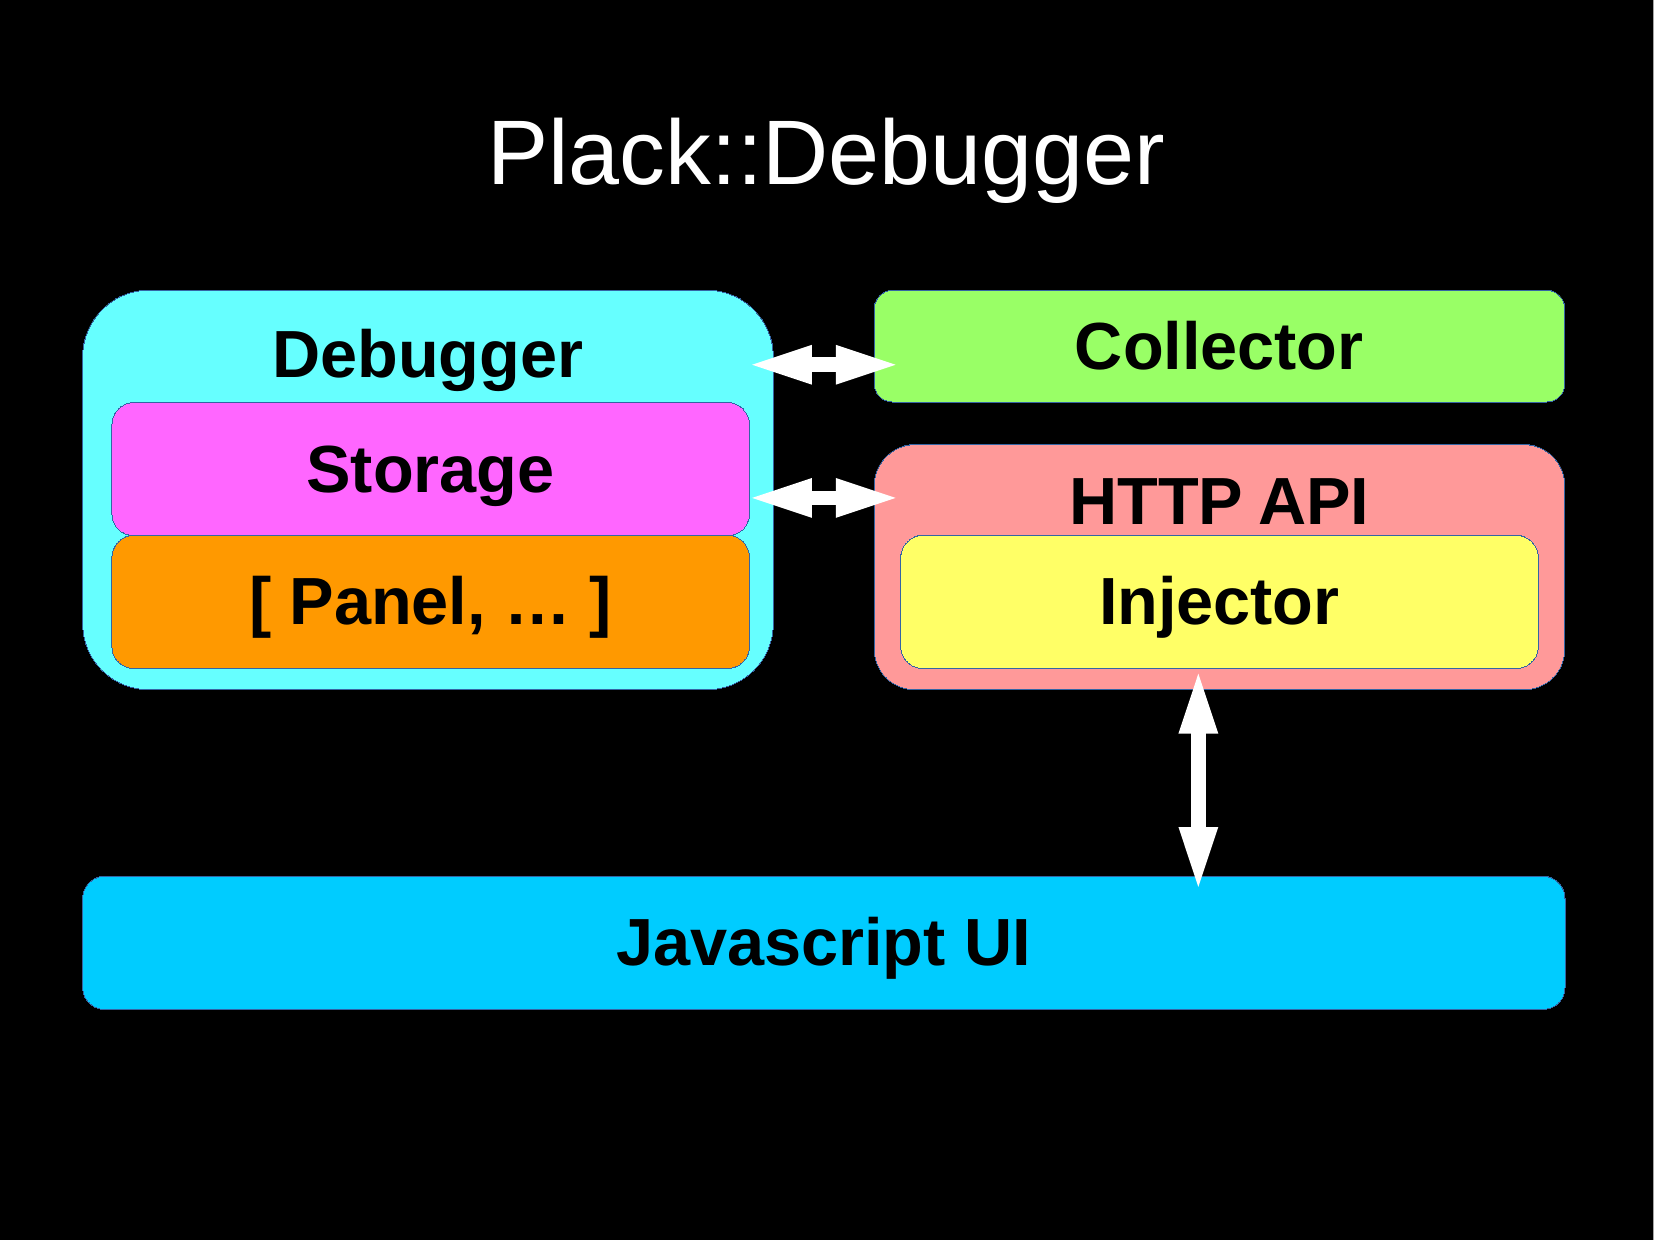

# Plack::Debugger
Debugger
Collector
Storage
HTTP API
[ Panel, … ]
Injector
Javascript UI